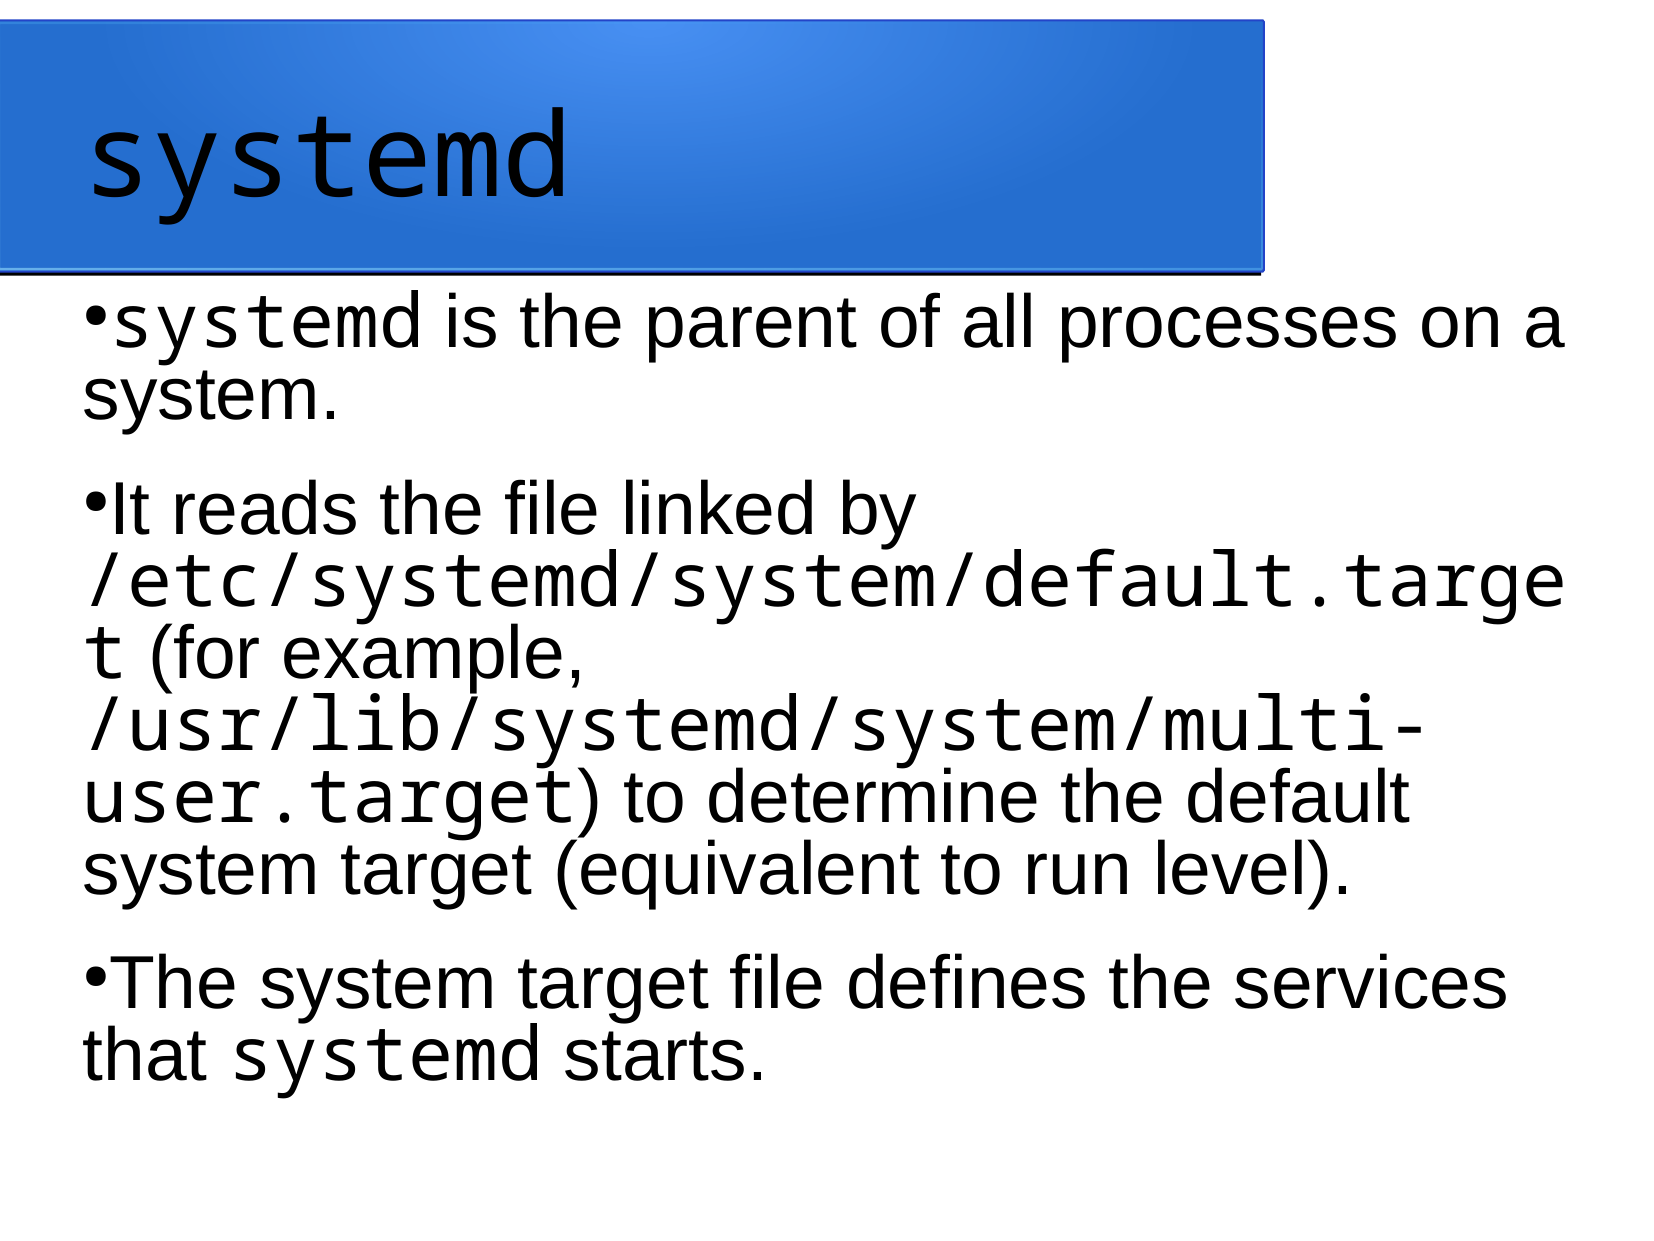

# systemd
systemd is the parent of all processes on a system.
It reads the file linked by /etc/systemd/system/default.target (for example, /usr/lib/systemd/system/multi-user.target) to determine the default system target (equivalent to run level).
The system target file defines the services that systemd starts.